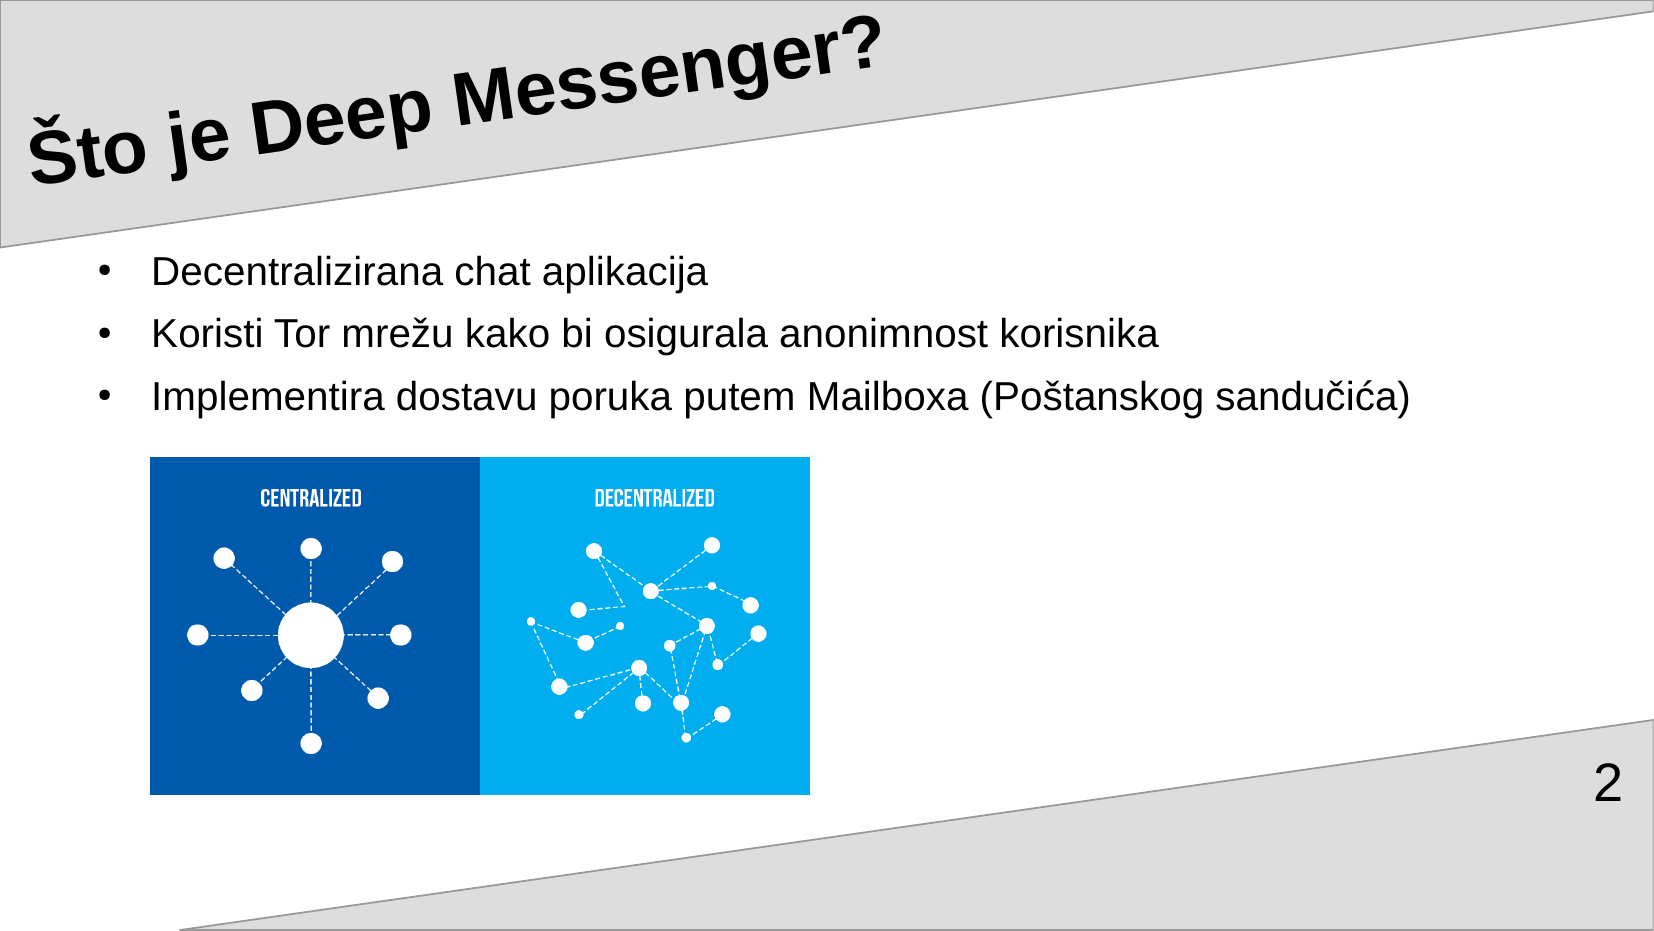

# Što je Deep Messenger?
Decentralizirana chat aplikacija
Koristi Tor mrežu kako bi osigurala anonimnost korisnika
Implementira dostavu poruka putem Mailboxa (Poštanskog sandučića)
2